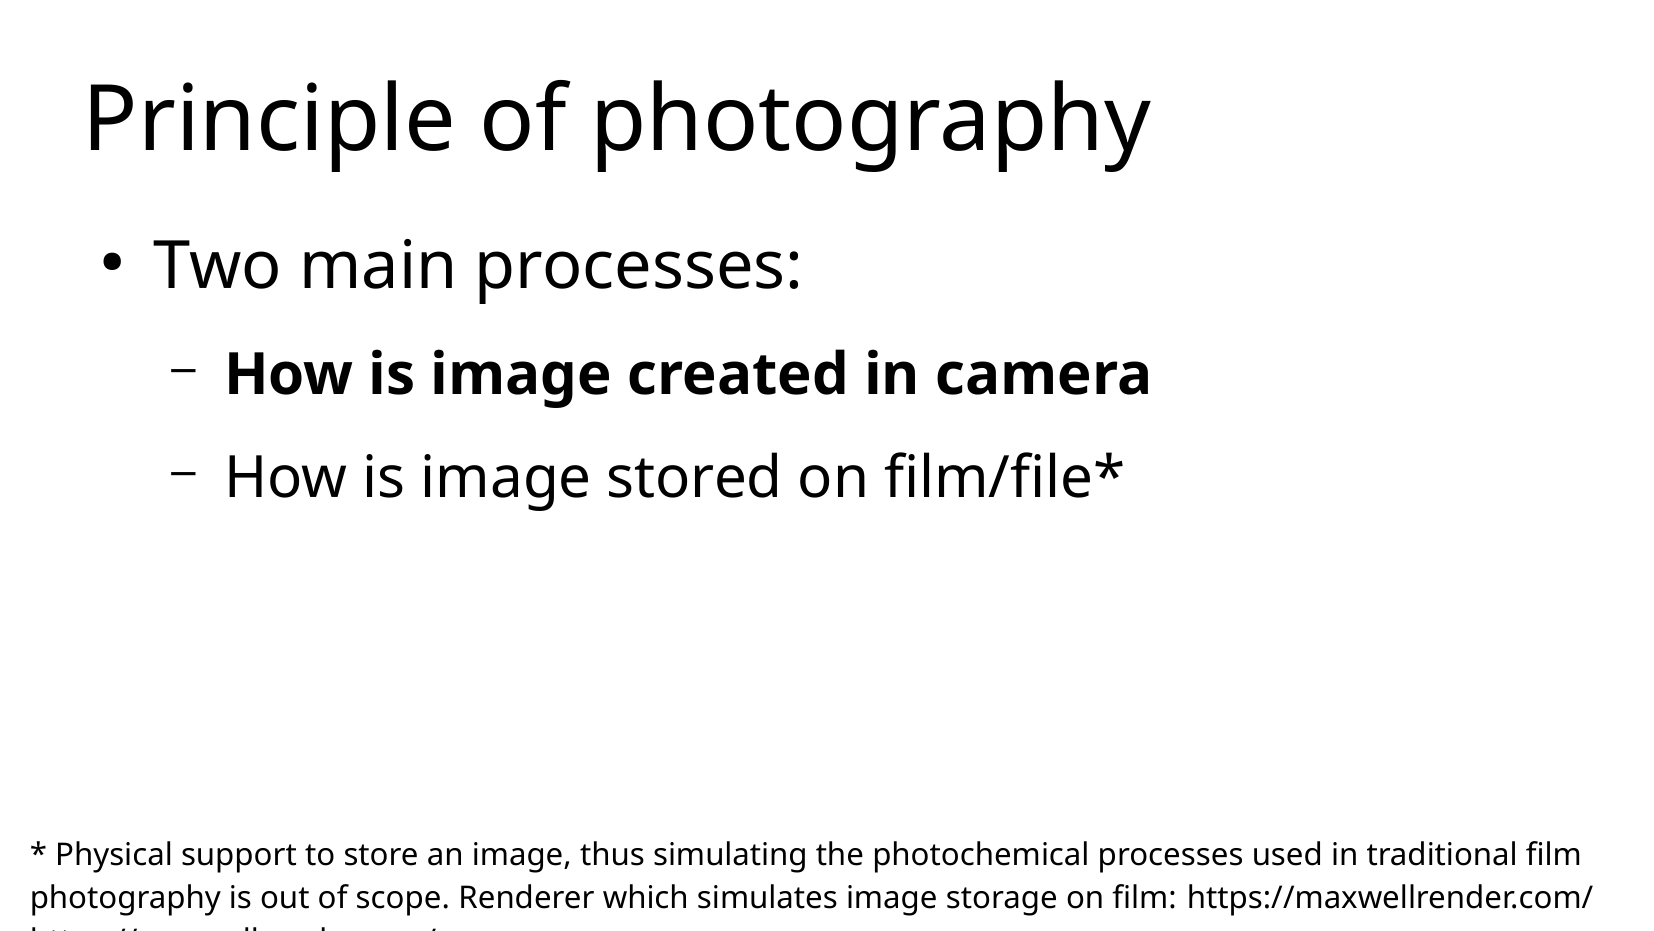

# Principle of photography
Two main processes:
How is image created in camera
How is image stored on film/file*
* Physical support to store an image, thus simulating the photochemical processes used in traditional film photography is out of scope. Renderer which simulates image storage on film: https://maxwellrender.com/https://maxwellrender.com/